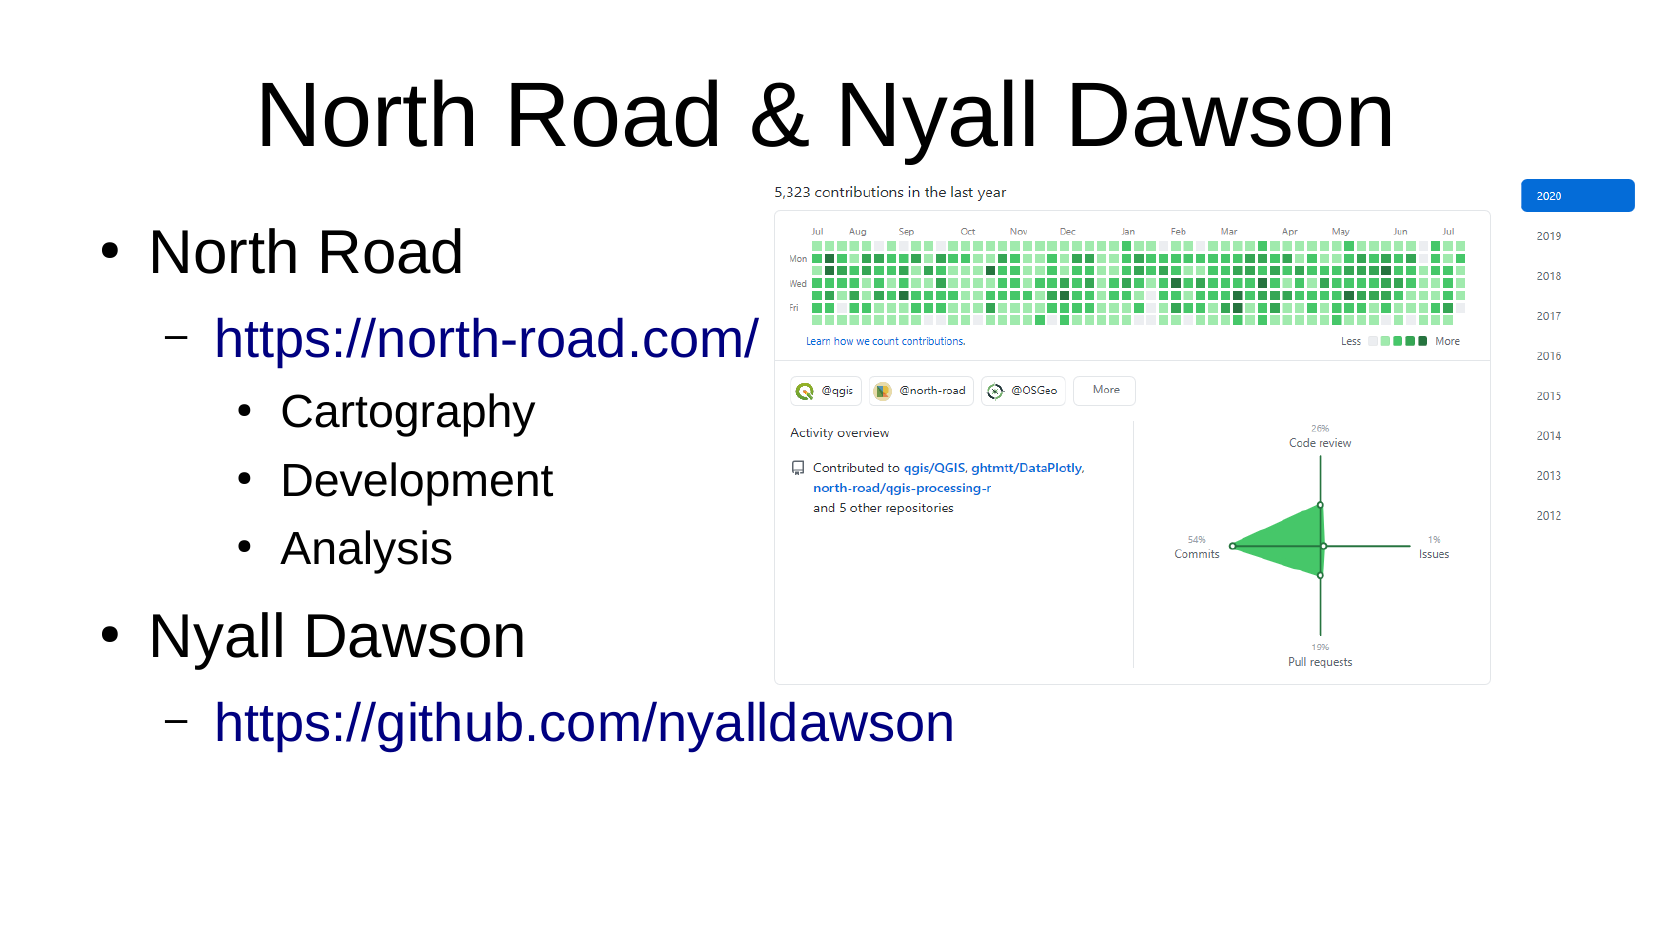

# North Road & Nyall Dawson
North Road
https://north-road.com/
Cartography
Development
Analysis
Nyall Dawson
https://github.com/nyalldawson